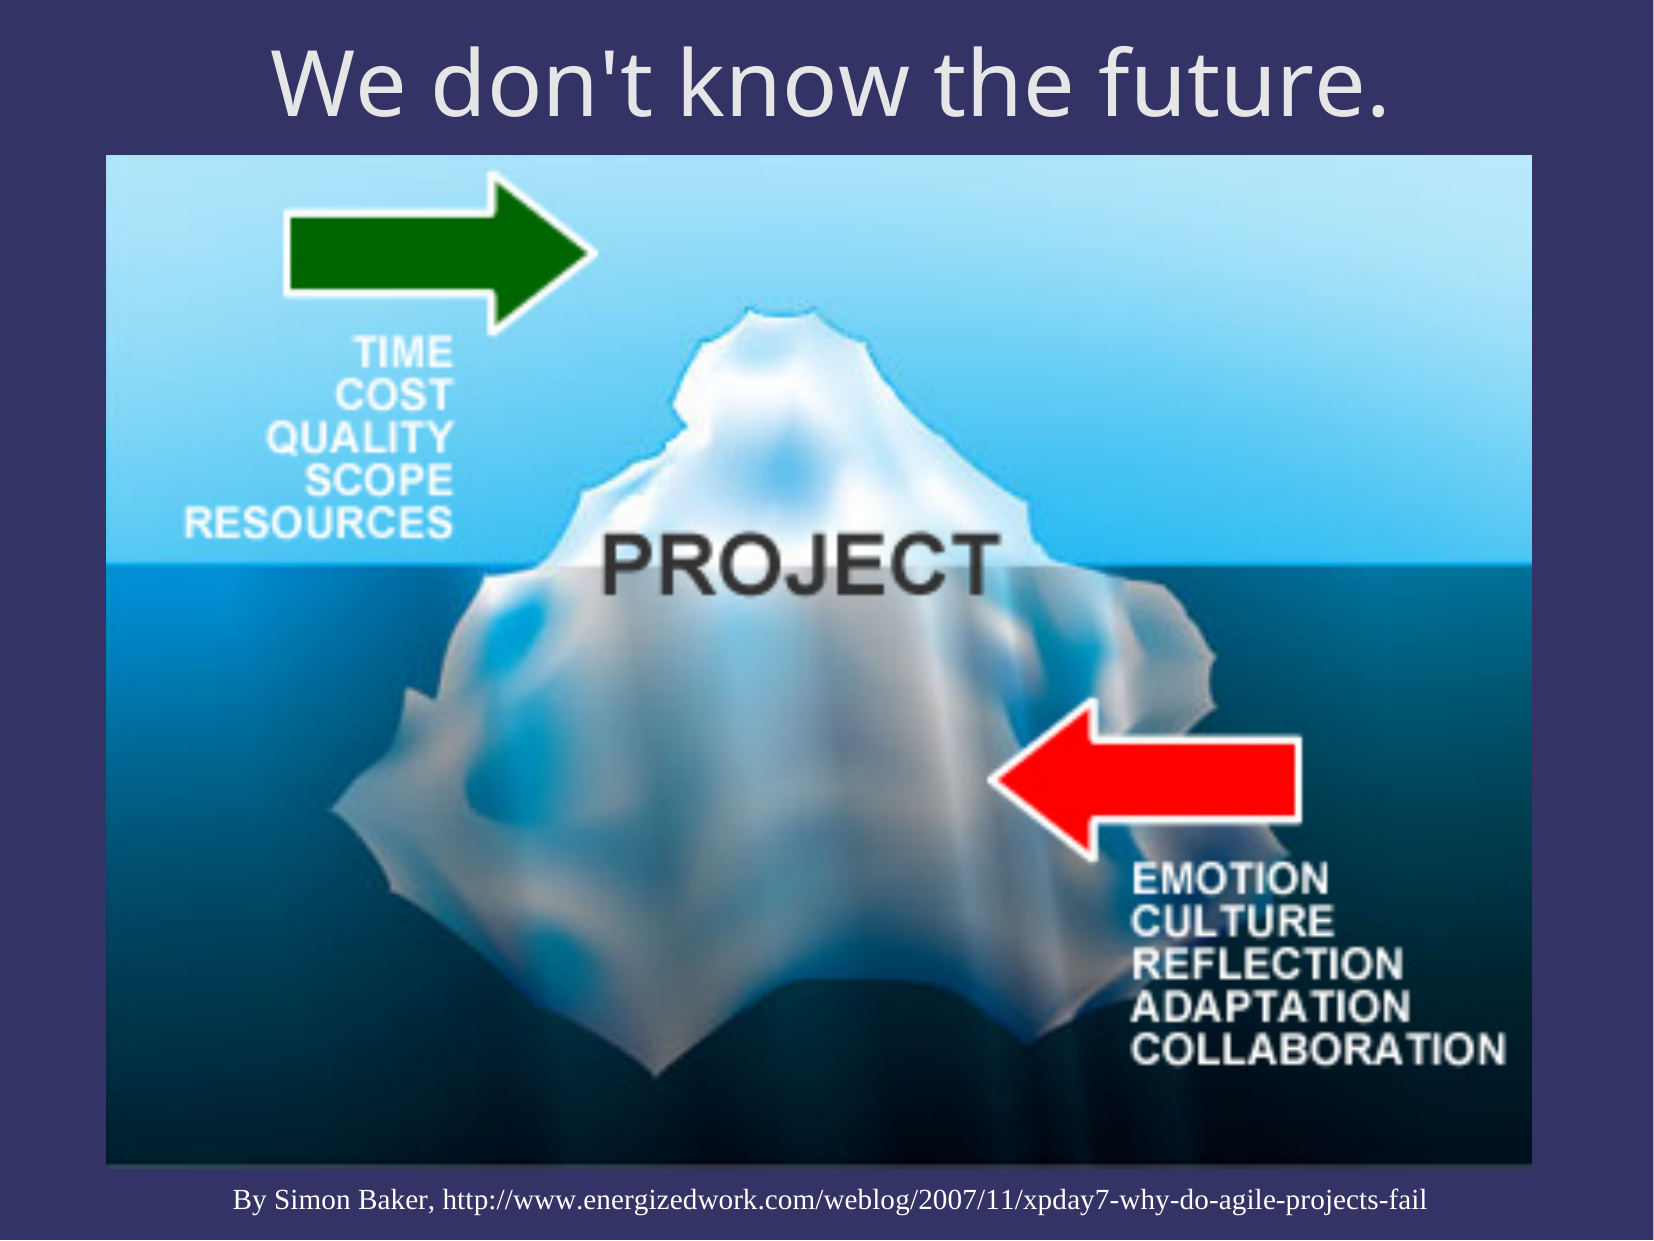

# We don't know the future.
By Simon Baker, http://www.energizedwork.com/weblog/2007/11/xpday7-why-do-agile-projects-fail